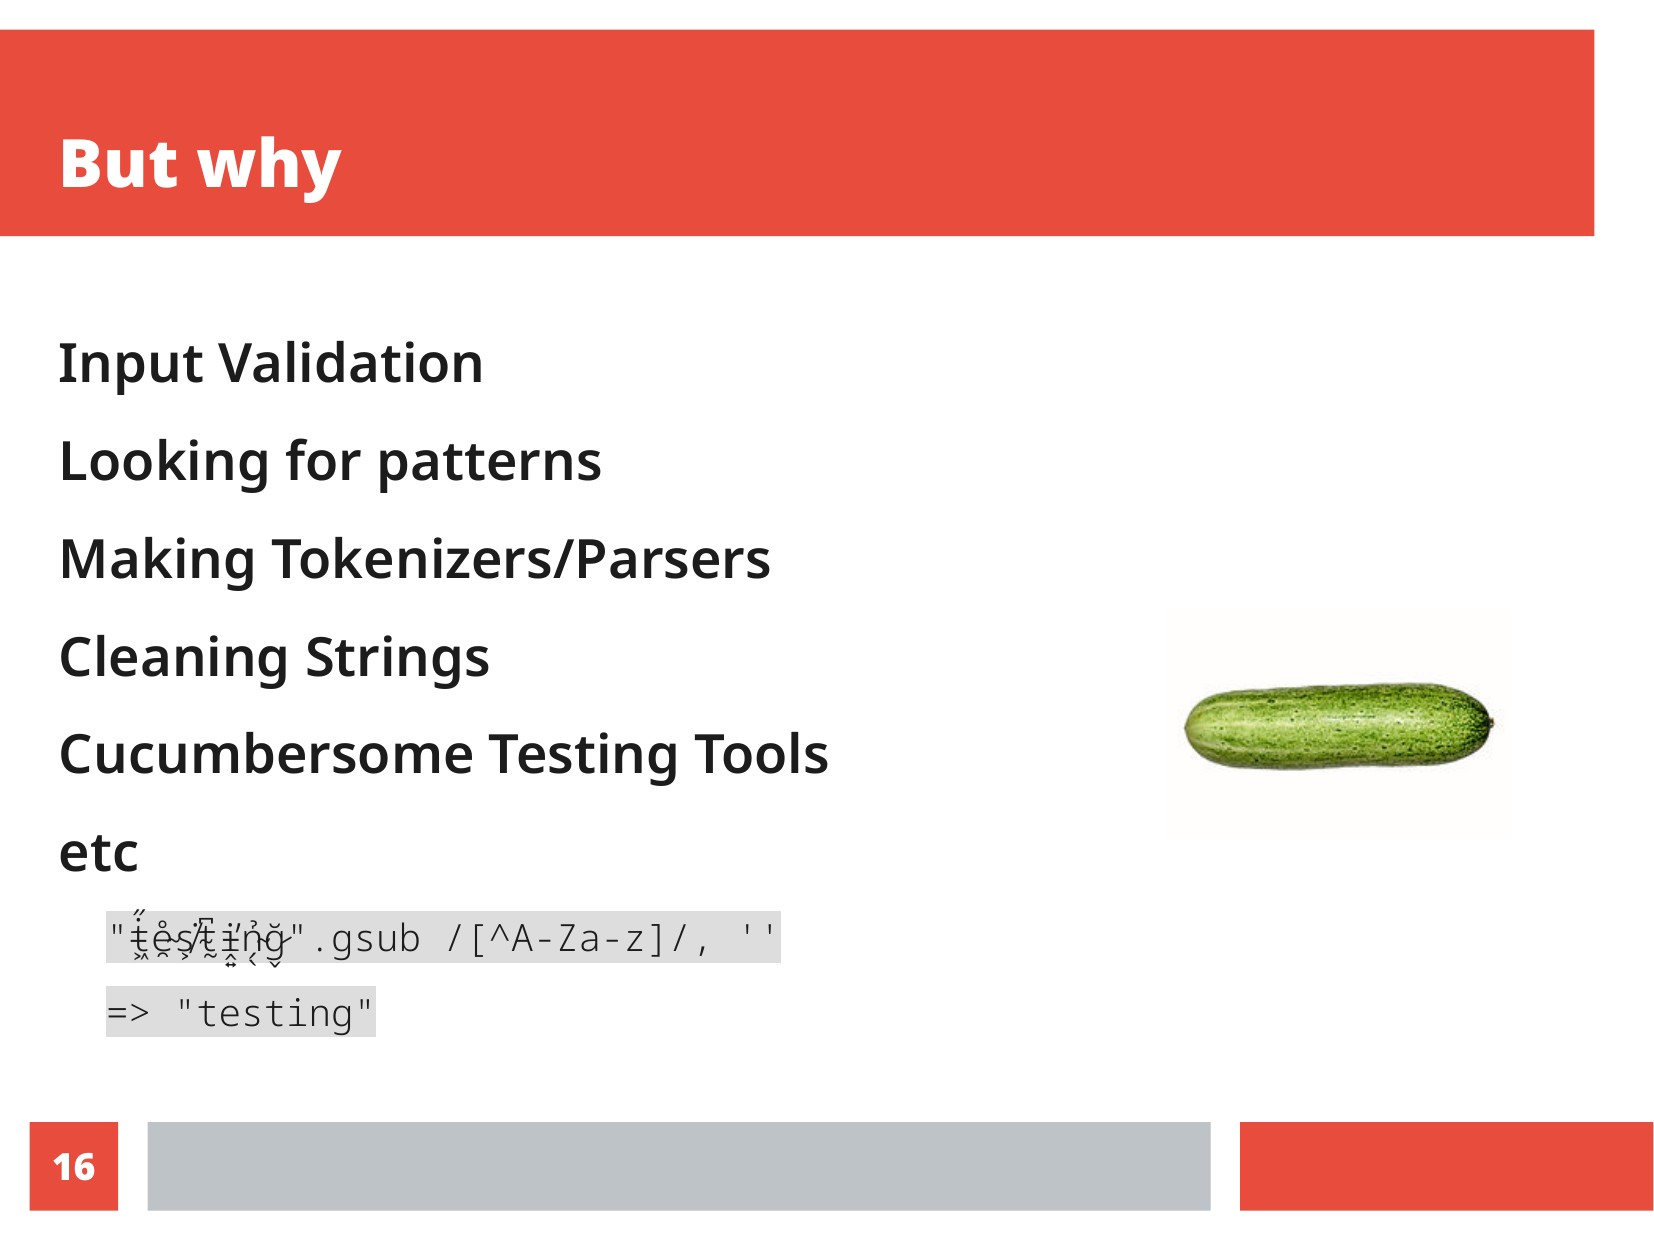

# But why
Input Validation
Looking for patterns
Making Tokenizers/Parsers
Cleaning Strings
Cucumbersome Testing Tools
etc
"ṫ̵͖̋e̴̯̊s̸͕͘t̴̰͆i̵̭͍̕n̴̗̖̉ğ̷̬".gsub /[^A-Za-z]/, ''
=> "testing"
16